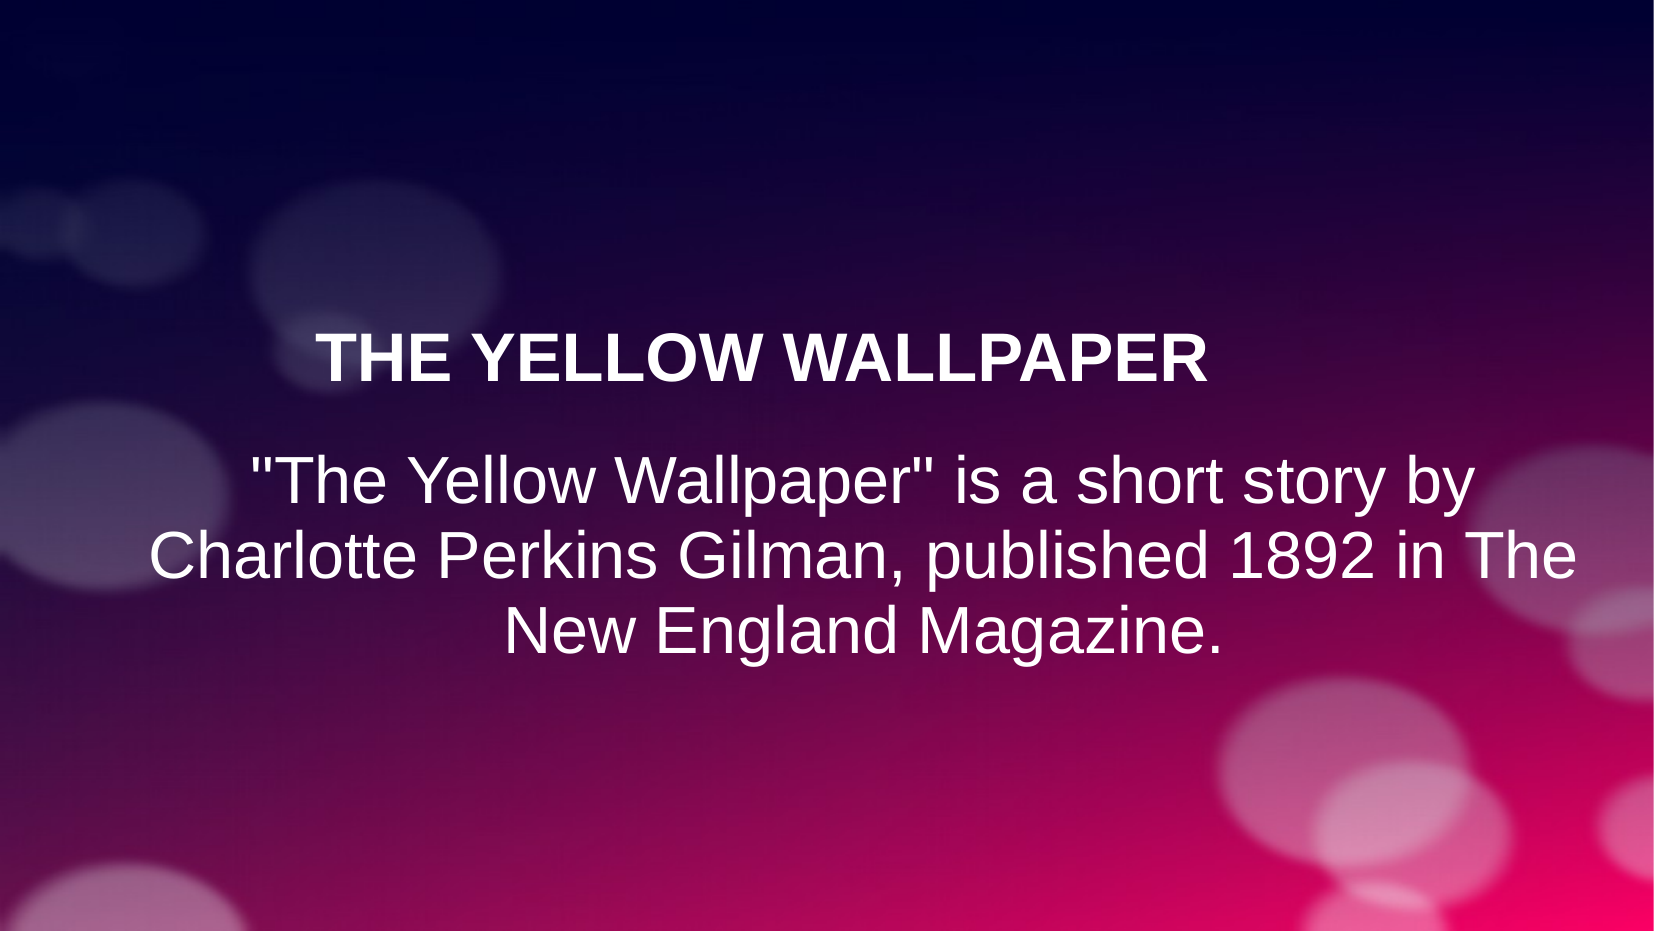

# THE YELLOW WALLPAPER
"The Yellow Wallpaper" is a short story by Charlotte Perkins Gilman, published 1892 in The New England Magazine.